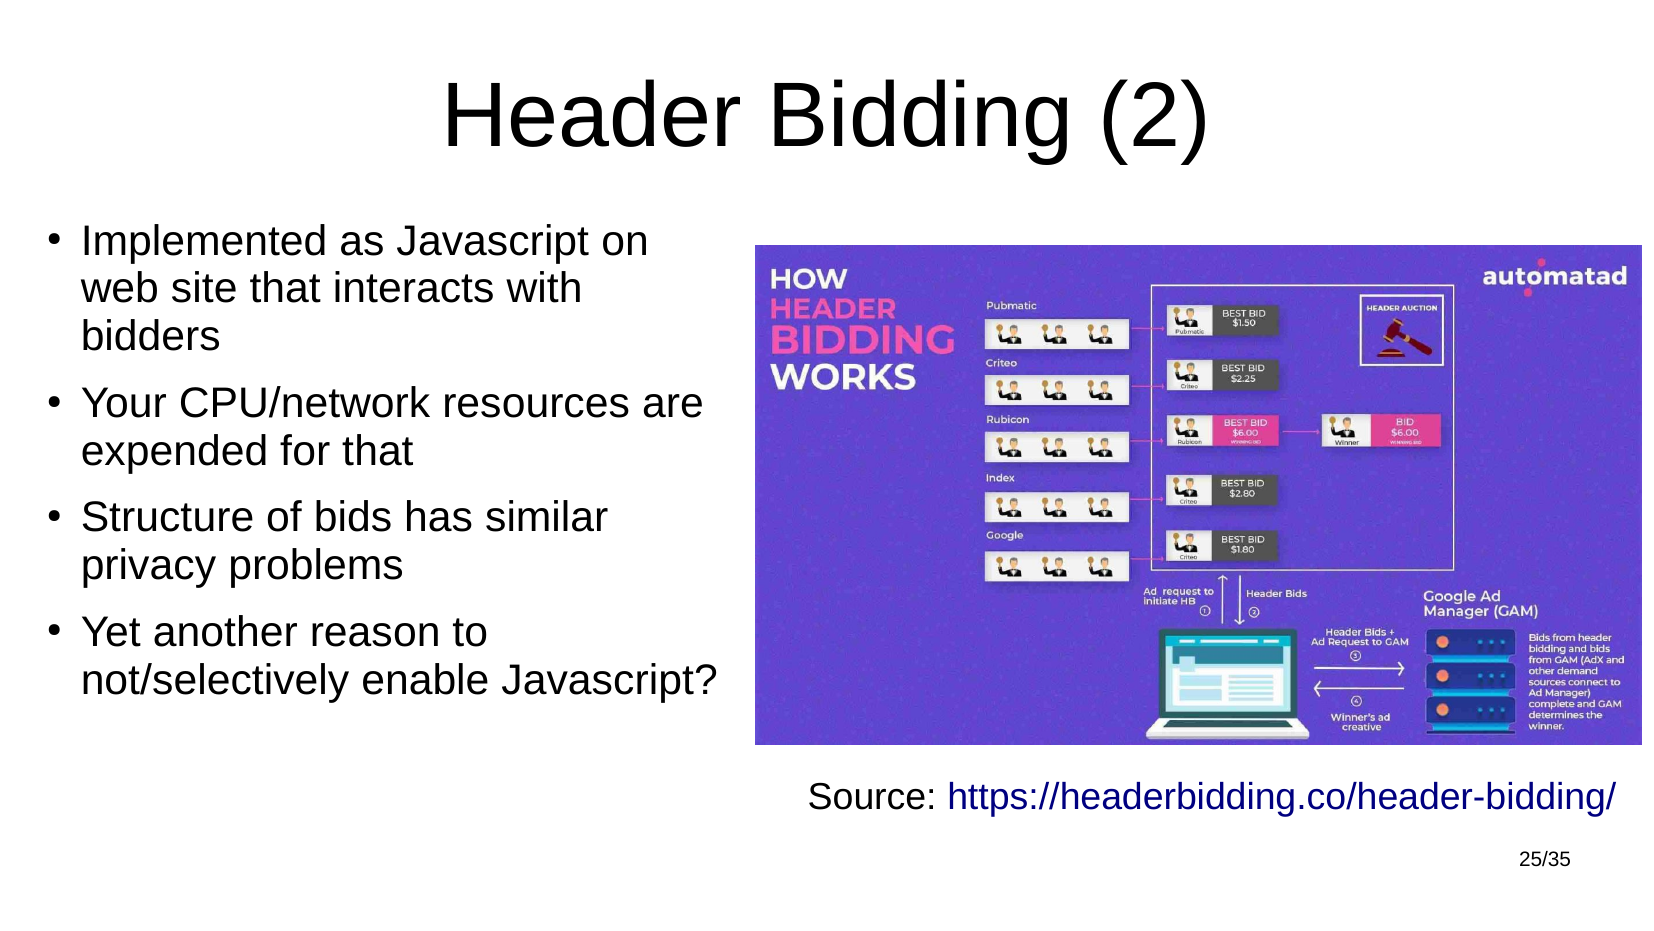

# Header Bidding (2)
Implemented as Javascript on web site that interacts with bidders
Your CPU/network resources are expended for that
Structure of bids has similar privacy problems
Yet another reason to not/selectively enable Javascript?
Source: https://headerbidding.co/header-bidding/
25